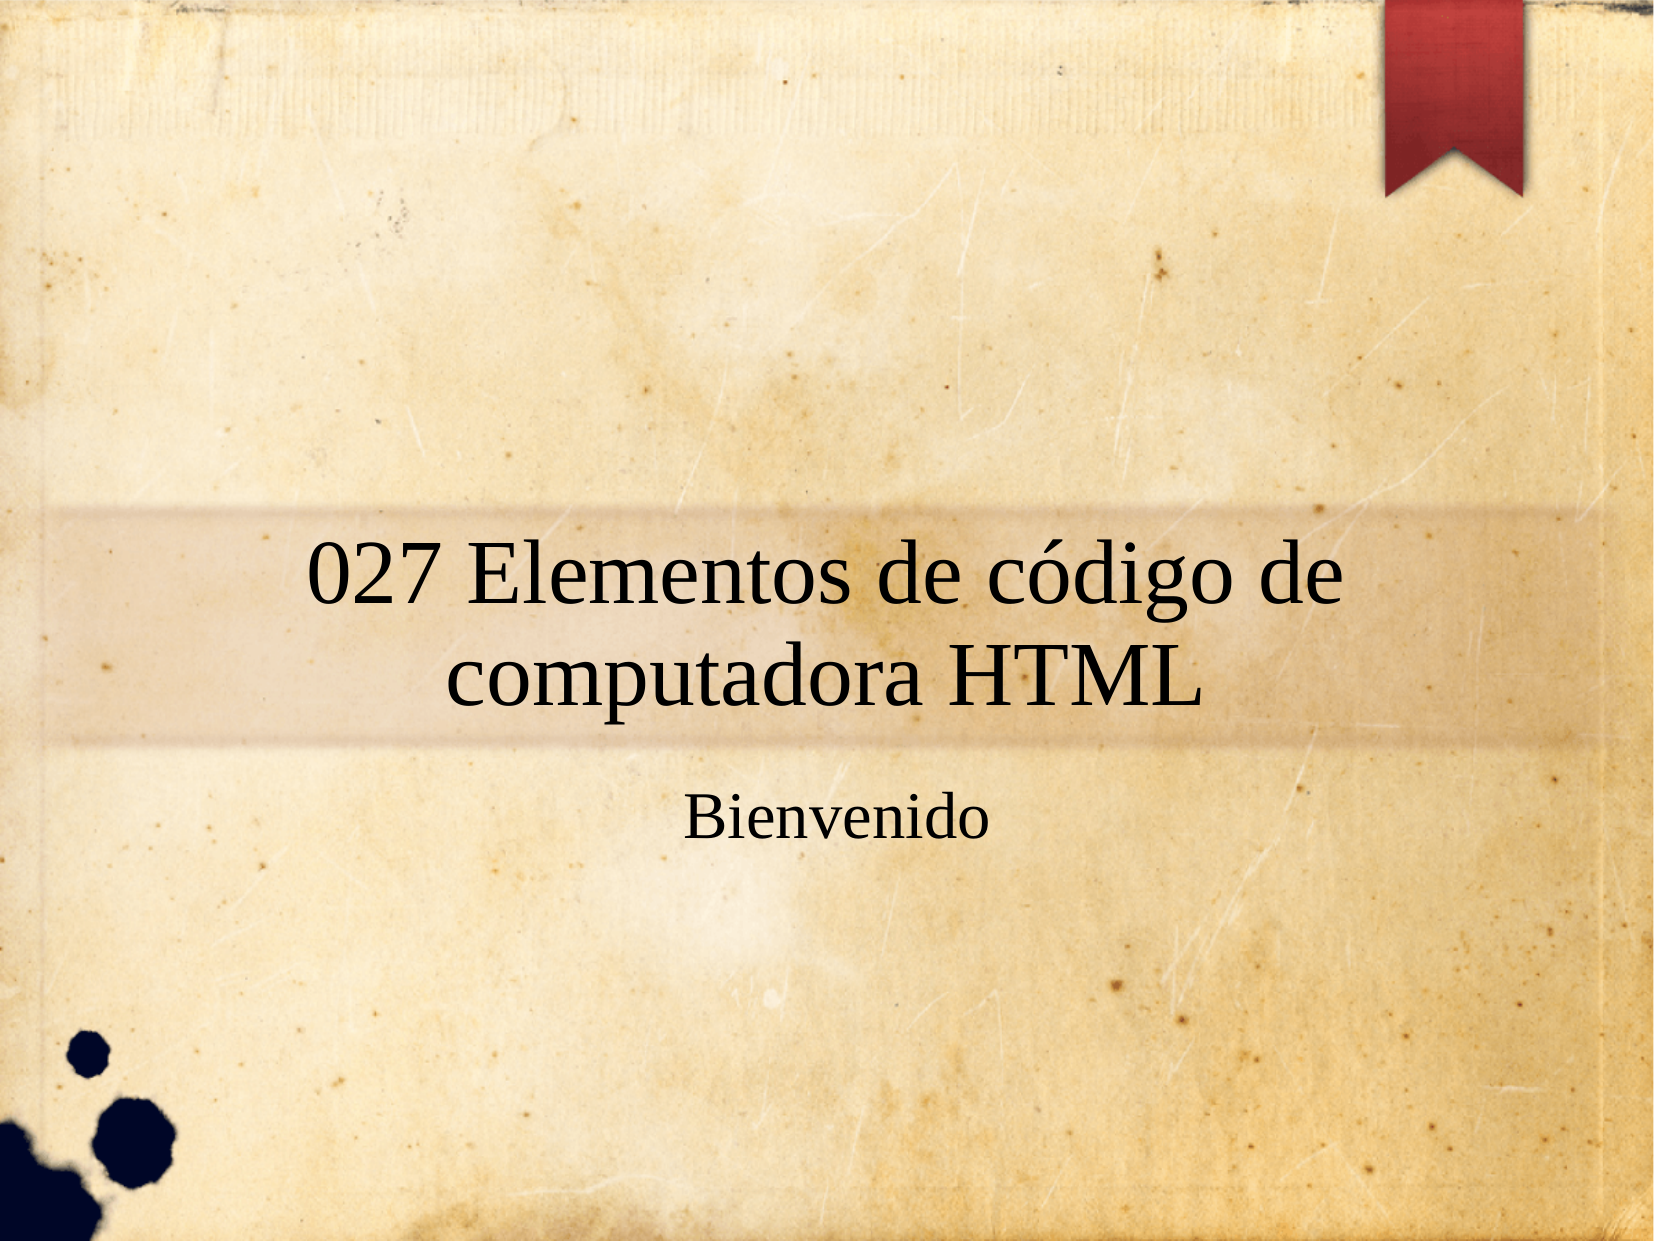

# 027 Elementos de código de computadora HTML
Bienvenido